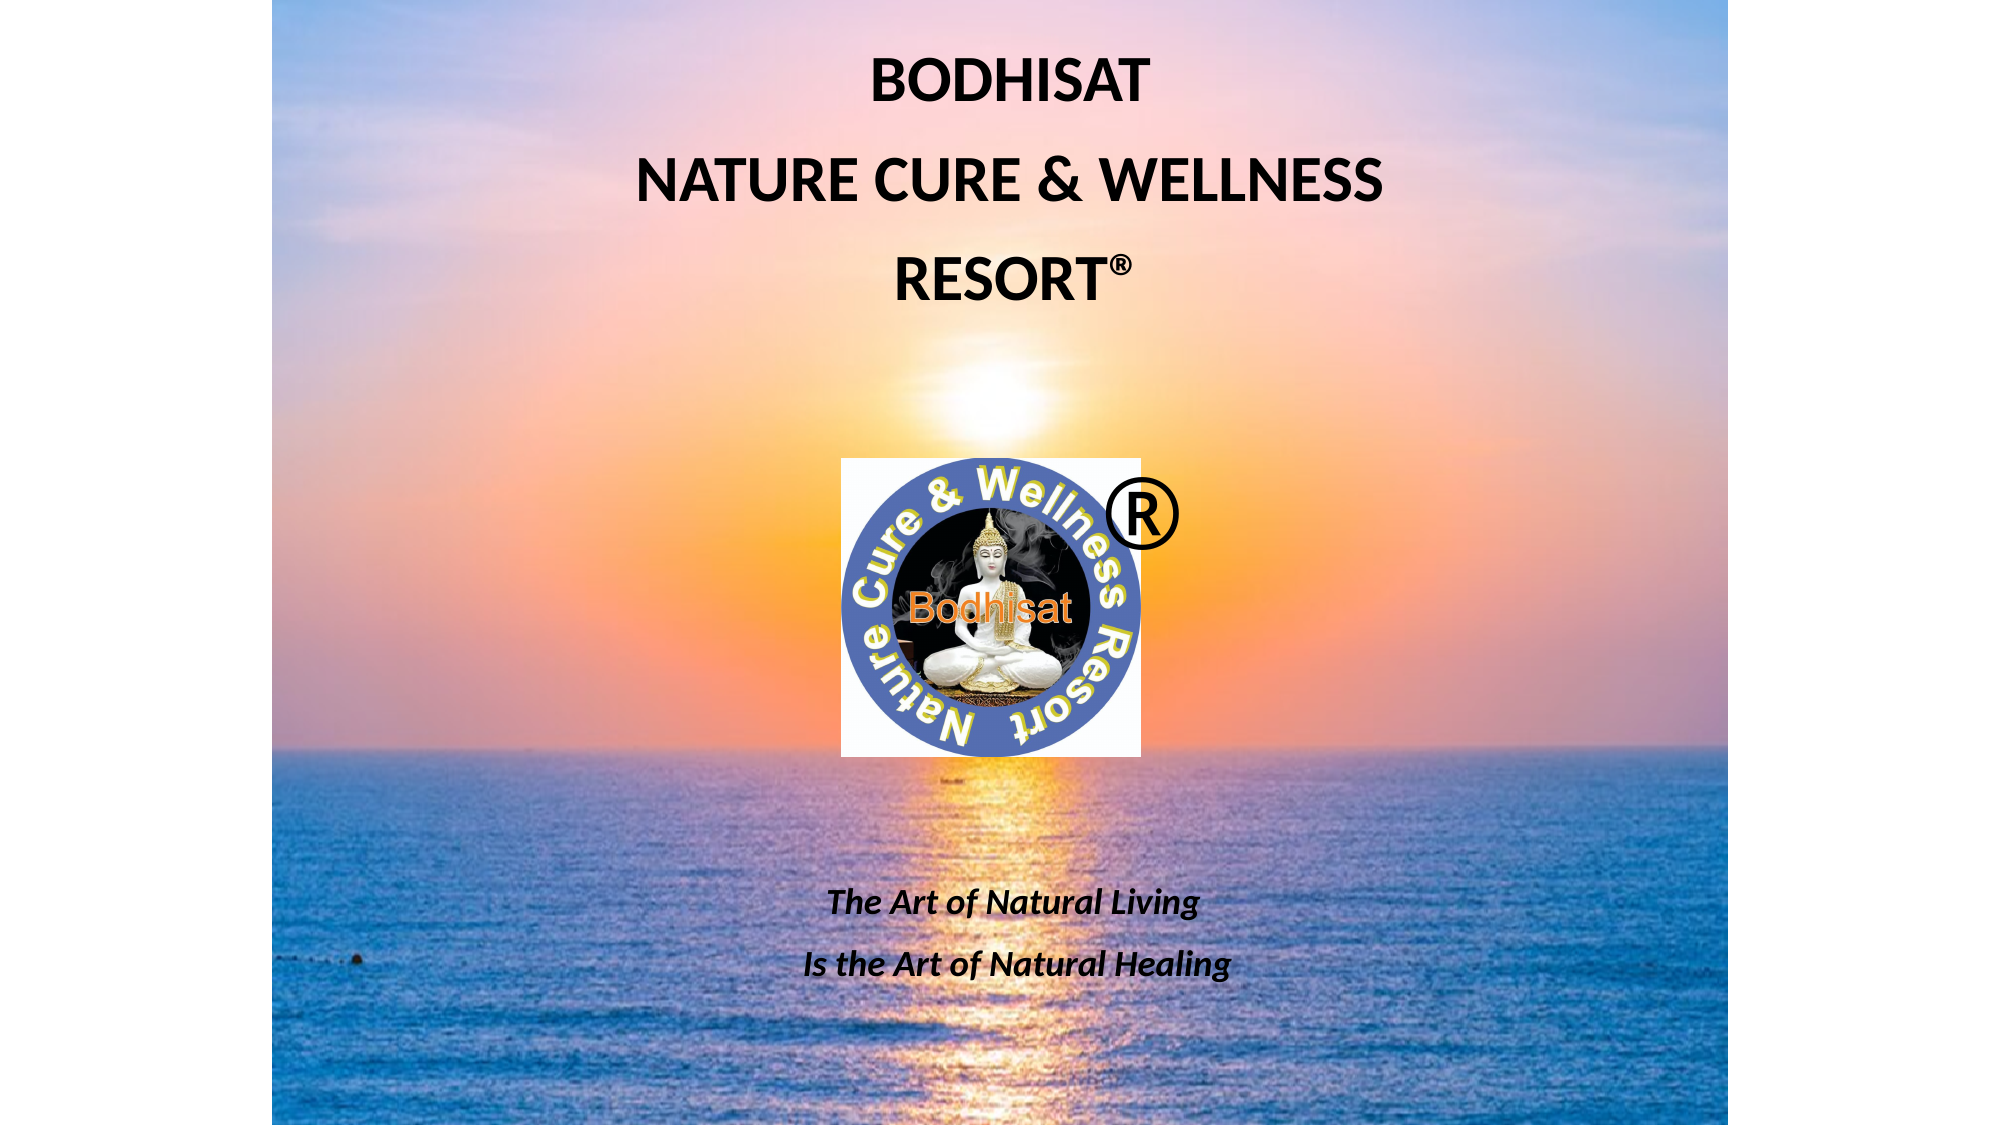

BODHISAT
NATURE CURE & WELLNESS
RESORT®
The Art of Natural Living
Is the Art of Natural Healing
®